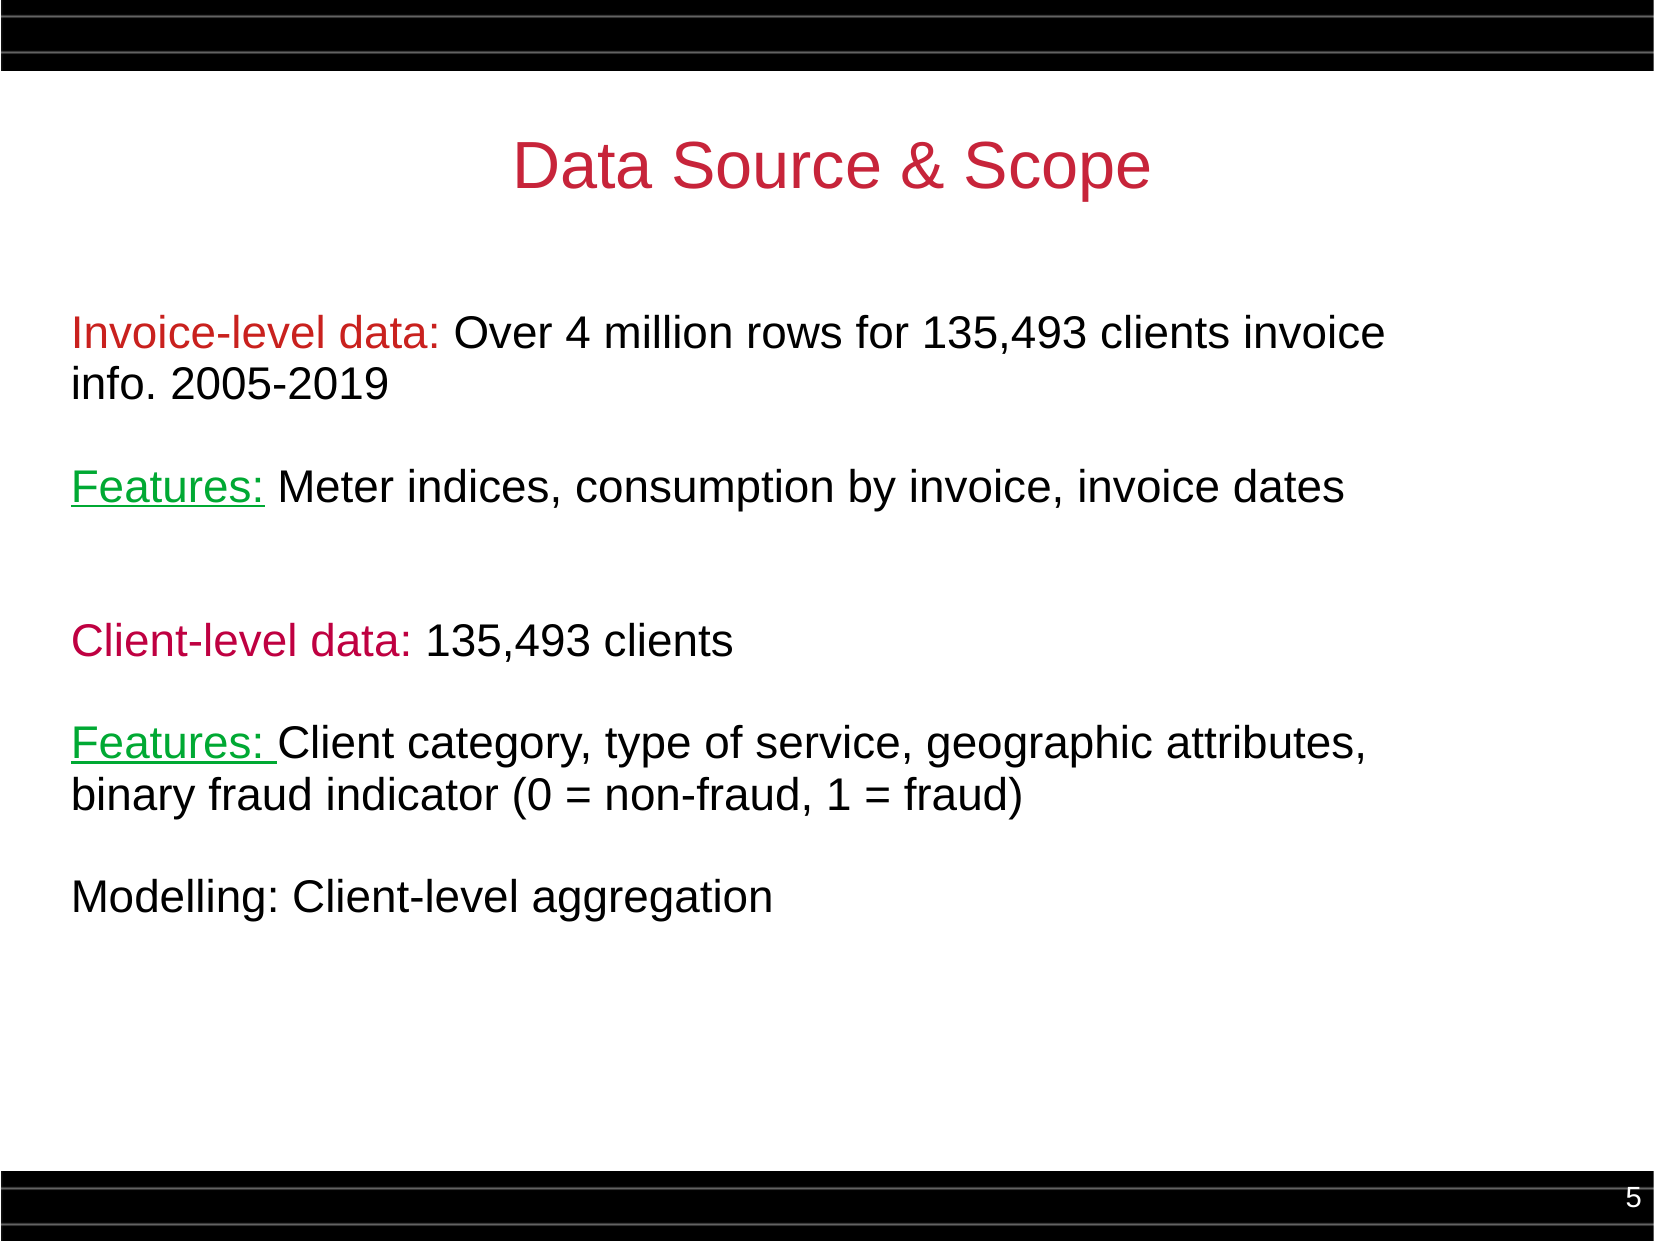

# Data Source & Scope
Invoice-level data: Over 4 million rows for 135,493 clients invoice info. 2005-2019
Features: Meter indices, consumption by invoice, invoice dates
Client-level data: 135,493 clients
Features: Client category, type of service, geographic attributes, binary fraud indicator (0 = non-fraud, 1 = fraud)
Modelling: Client-level aggregation